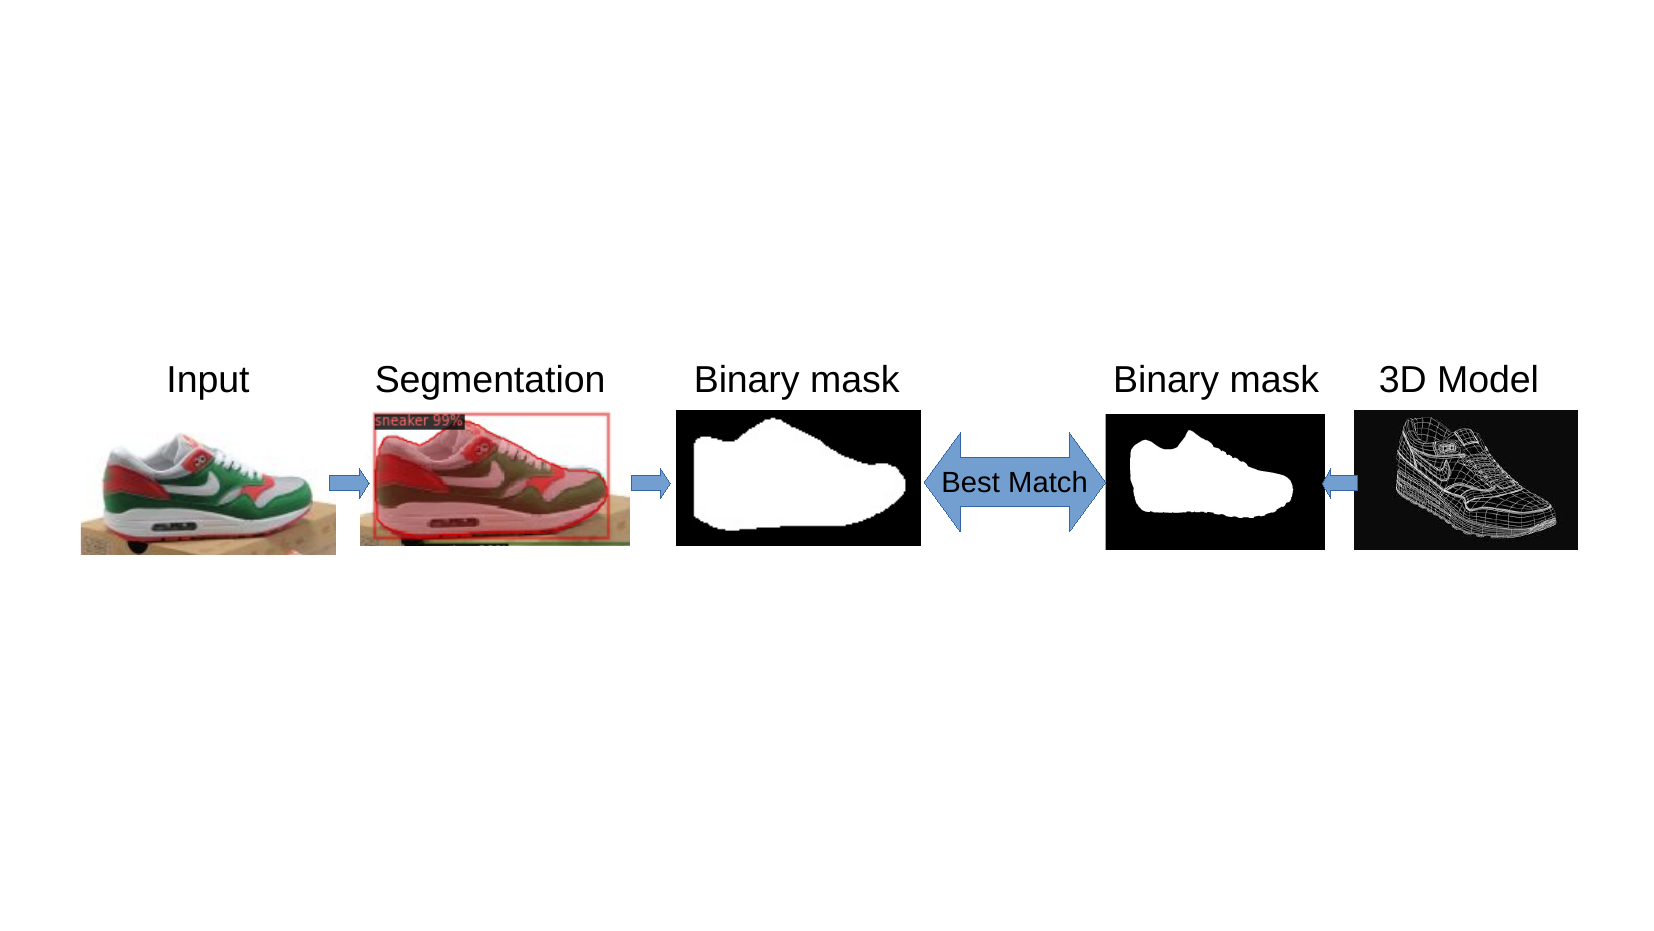

Input
Segmentation
Binary mask
Binary mask
3D Model
Best Match